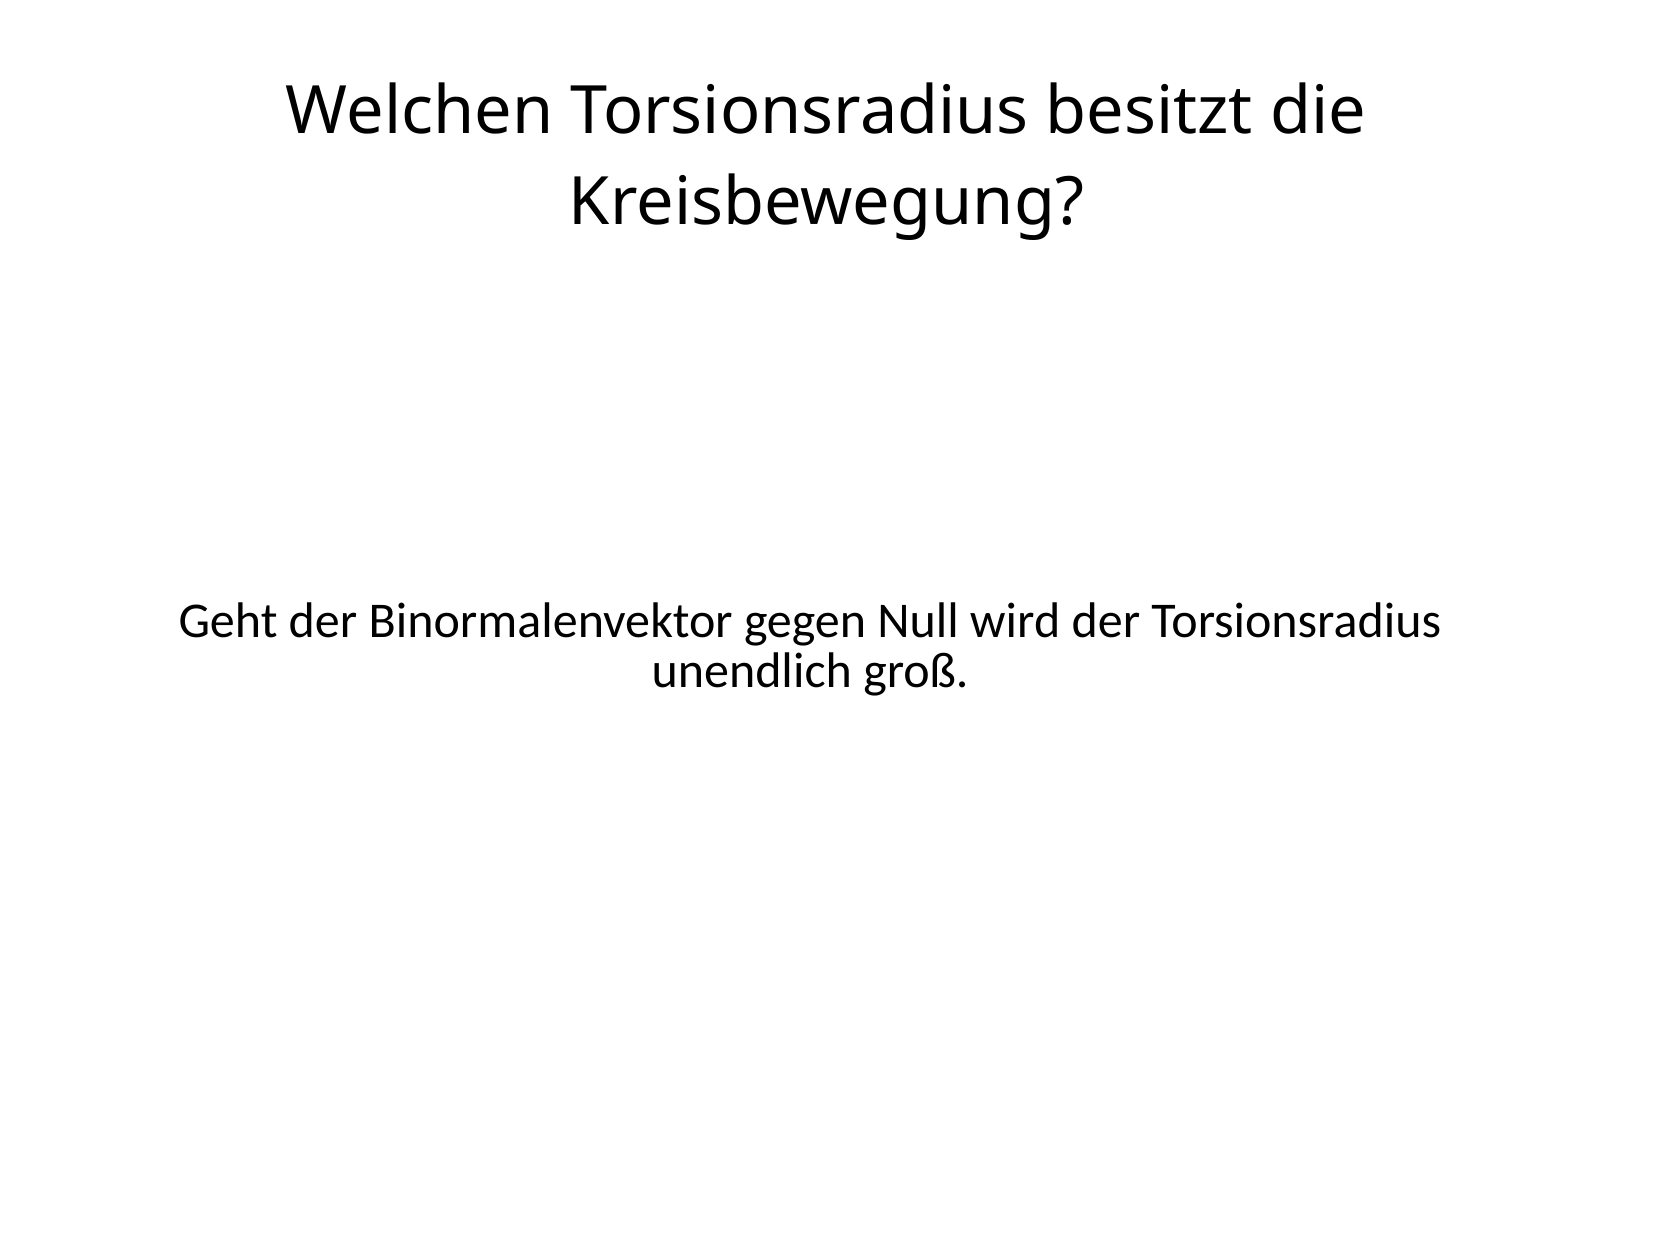

# Welchen Torsionsradius besitzt die Kreisbewegung?
Geht der Binormalenvektor gegen Null wird der Torsionsradius unendlich groß.